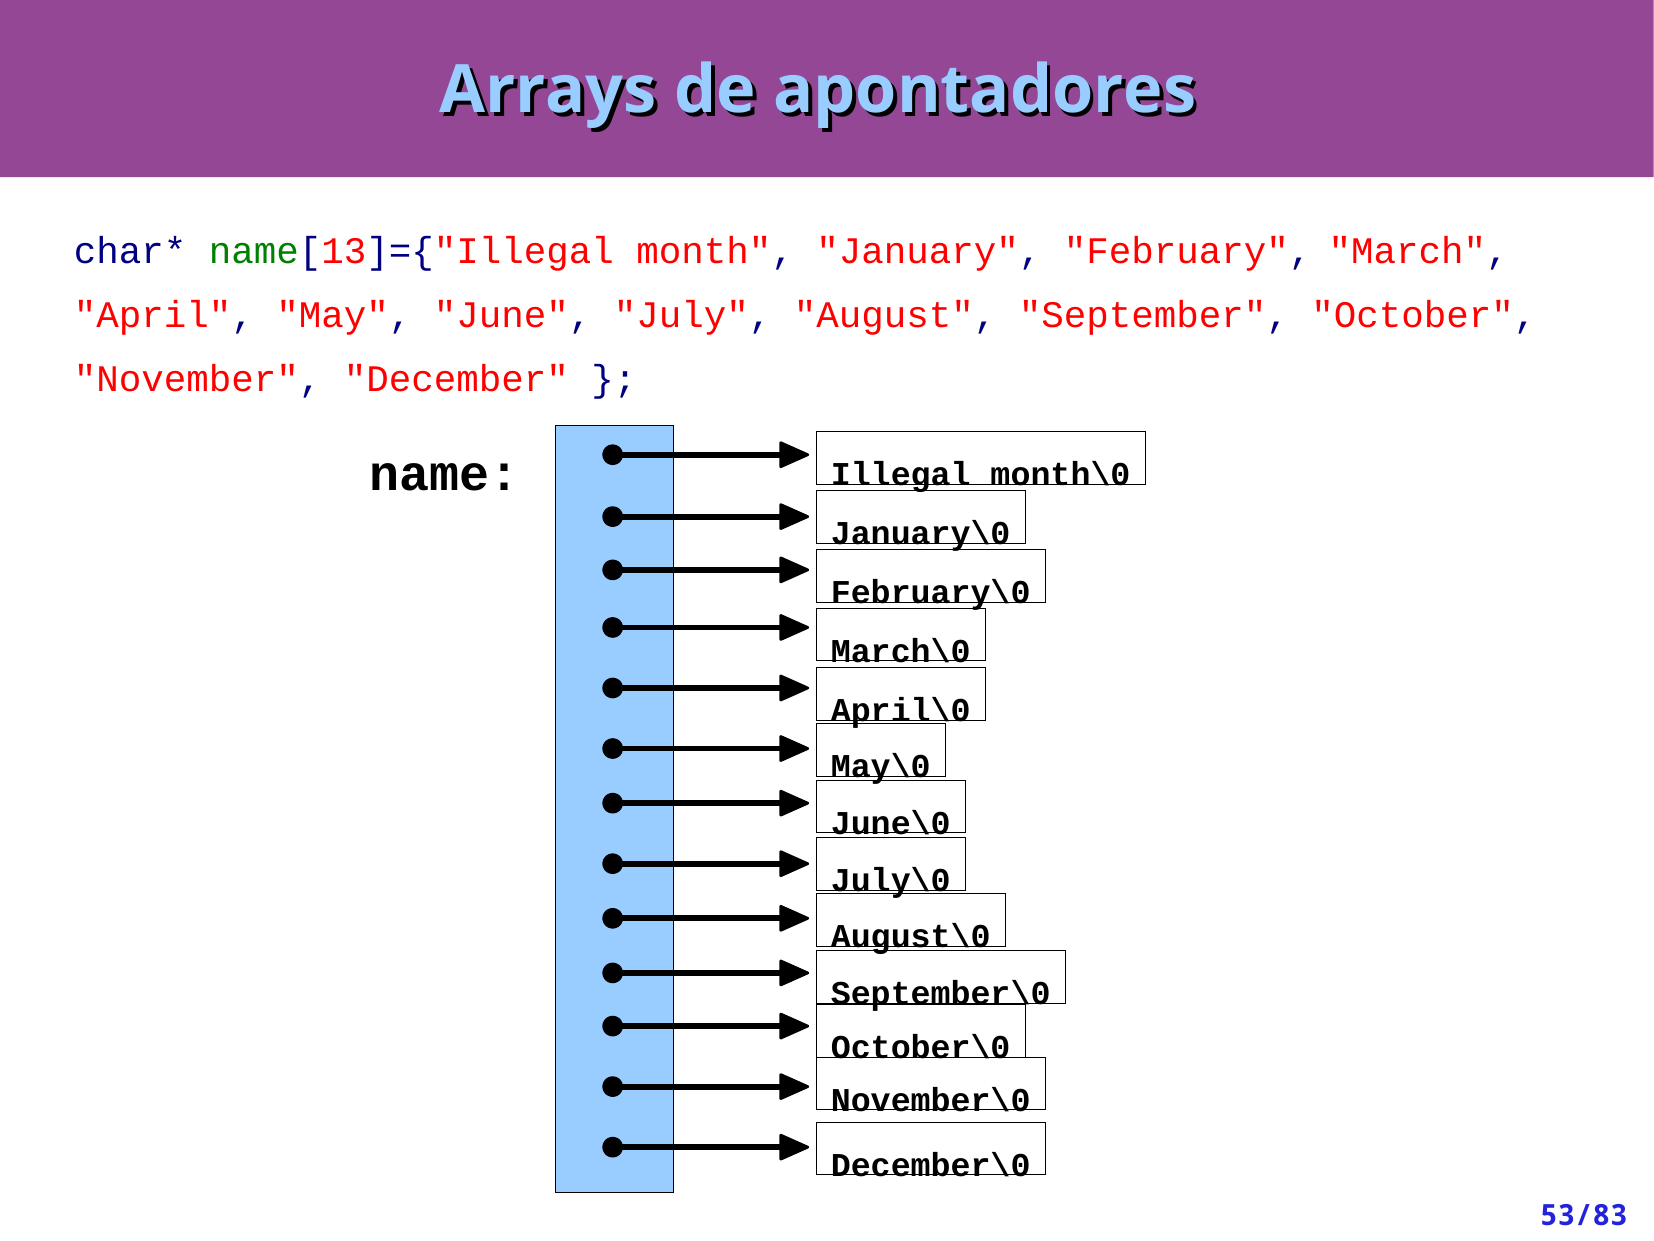

# Arrays de apontadores
char* name[13]={"Illegal month", "January", "February",	"March", "April", "May", "June", "July", "August", "September", "October", "November", "December" };
name:
Illegal month\0
January\0
February\0
March\0
April\0
May\0
June\0
July\0
August\0
September\0
October\0
November\0
December\0
53